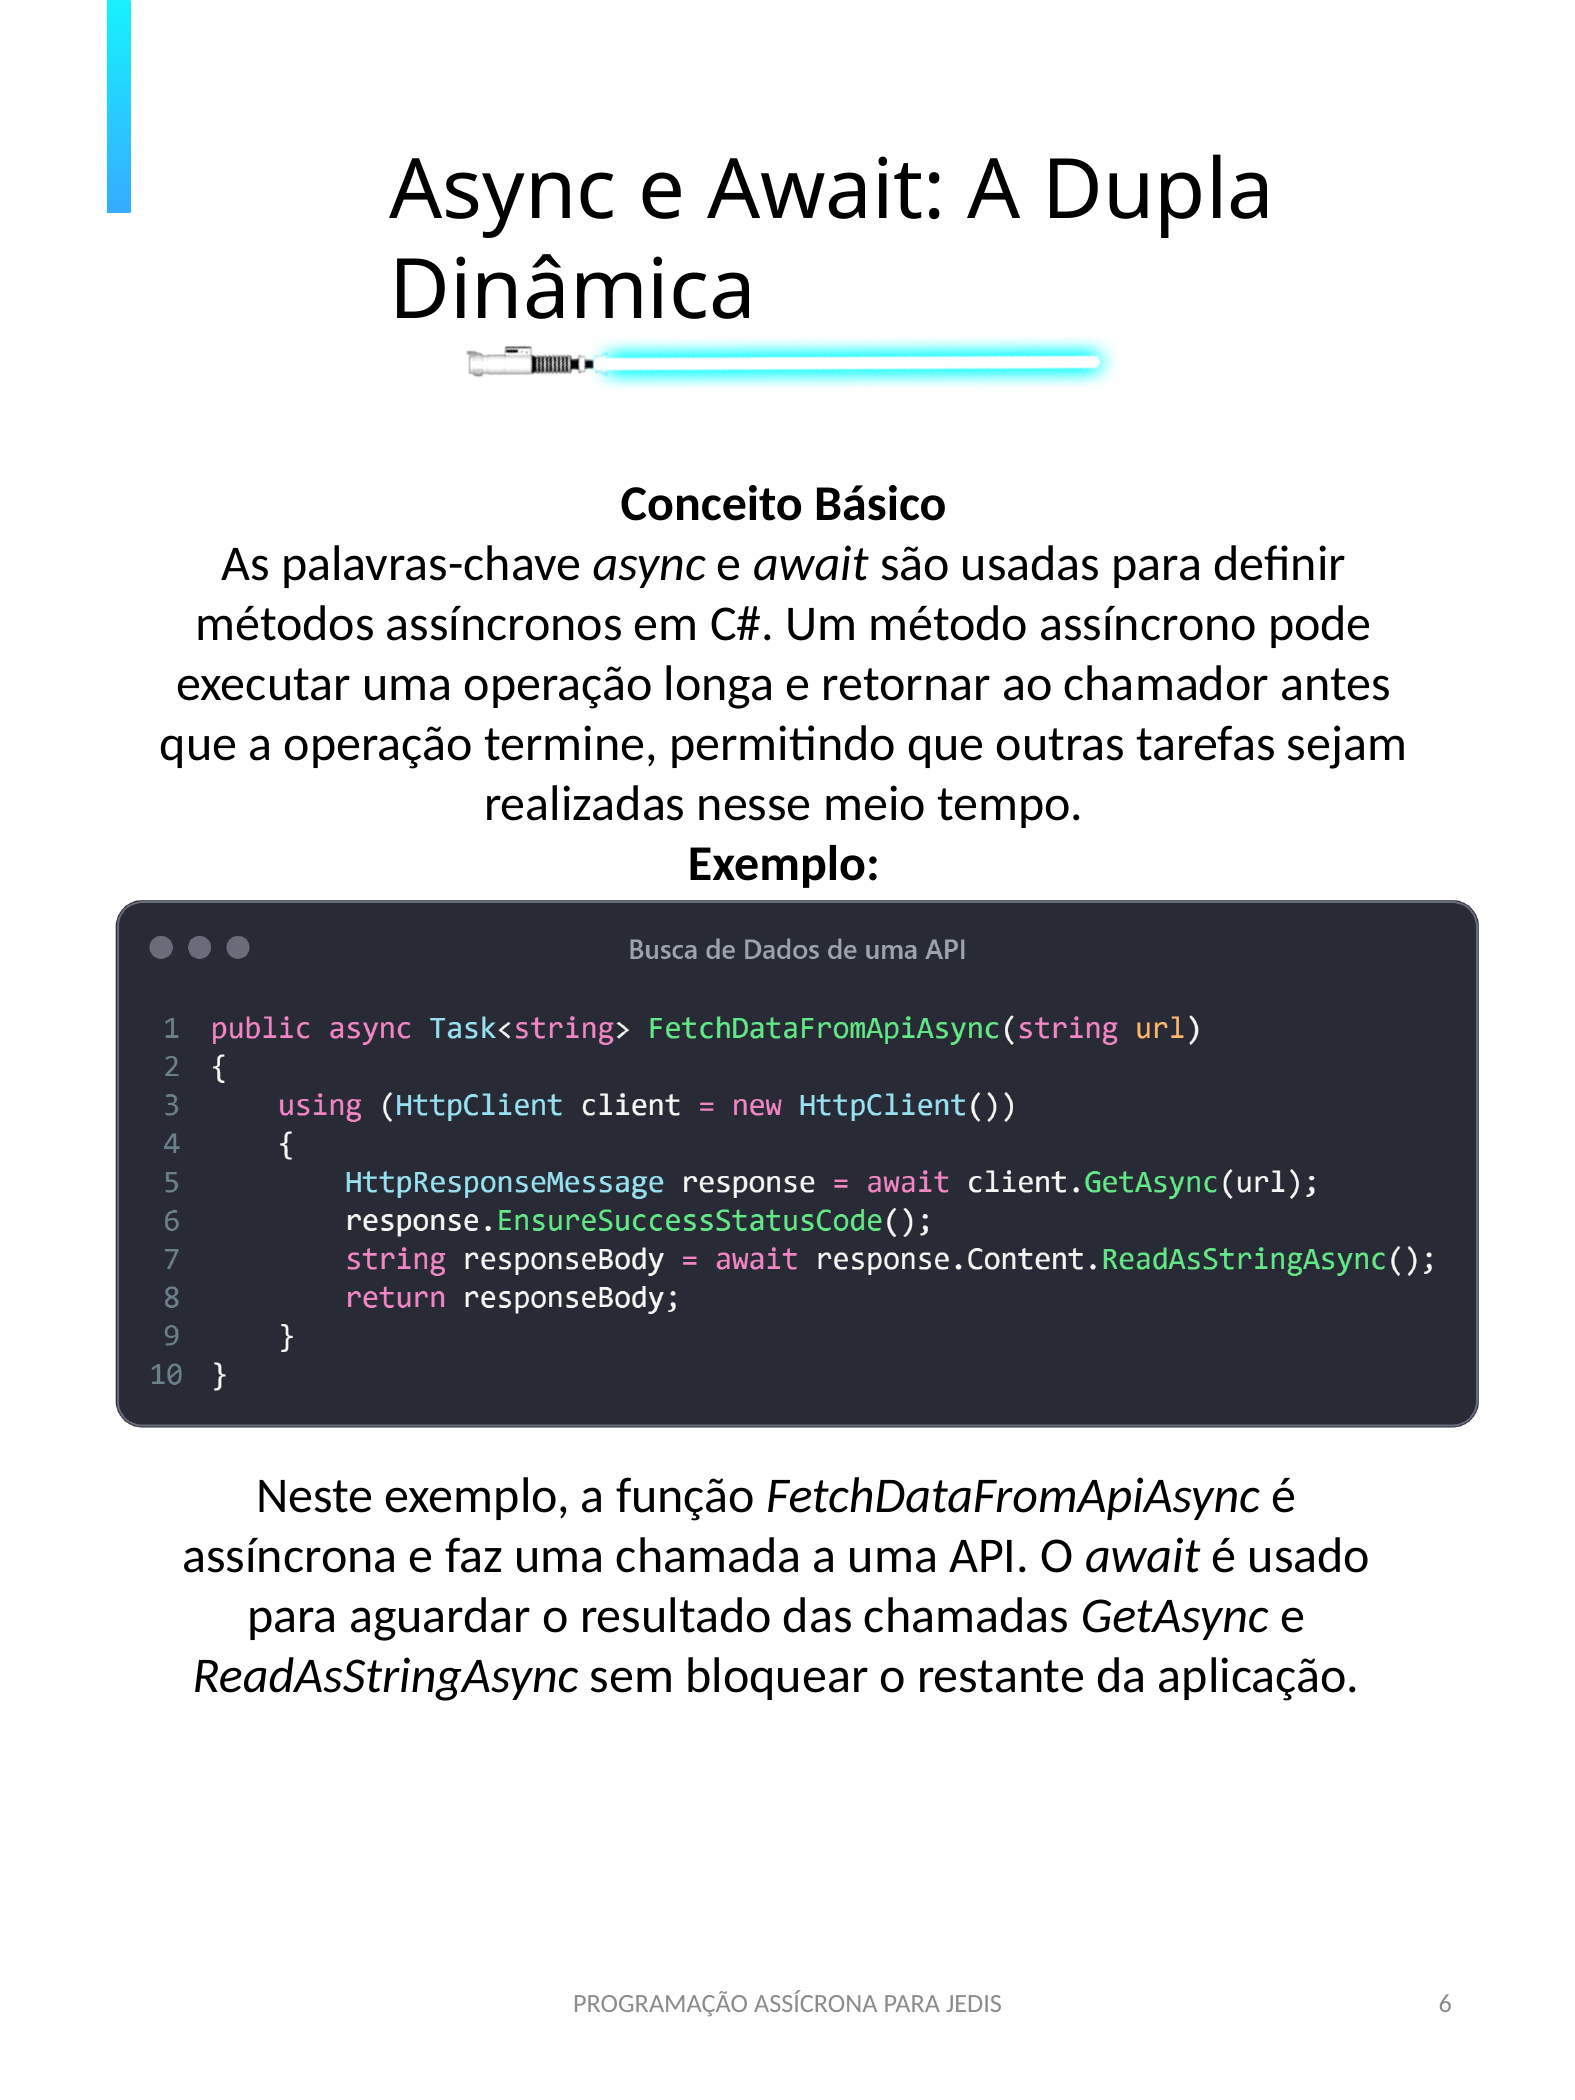

Async e Await: A Dupla Dinâmica
Conceito Básico
As palavras-chave async e await são usadas para definir métodos assíncronos em C#. Um método assíncrono pode executar uma operação longa e retornar ao chamador antes que a operação termine, permitindo que outras tarefas sejam realizadas nesse meio tempo.
Exemplo:
Neste exemplo, a função FetchDataFromApiAsync é assíncrona e faz uma chamada a uma API. O await é usado para aguardar o resultado das chamadas GetAsync e ReadAsStringAsync sem bloquear o restante da aplicação.
PROGRAMAÇÃO ASSÍCRONA PARA JEDIS
6